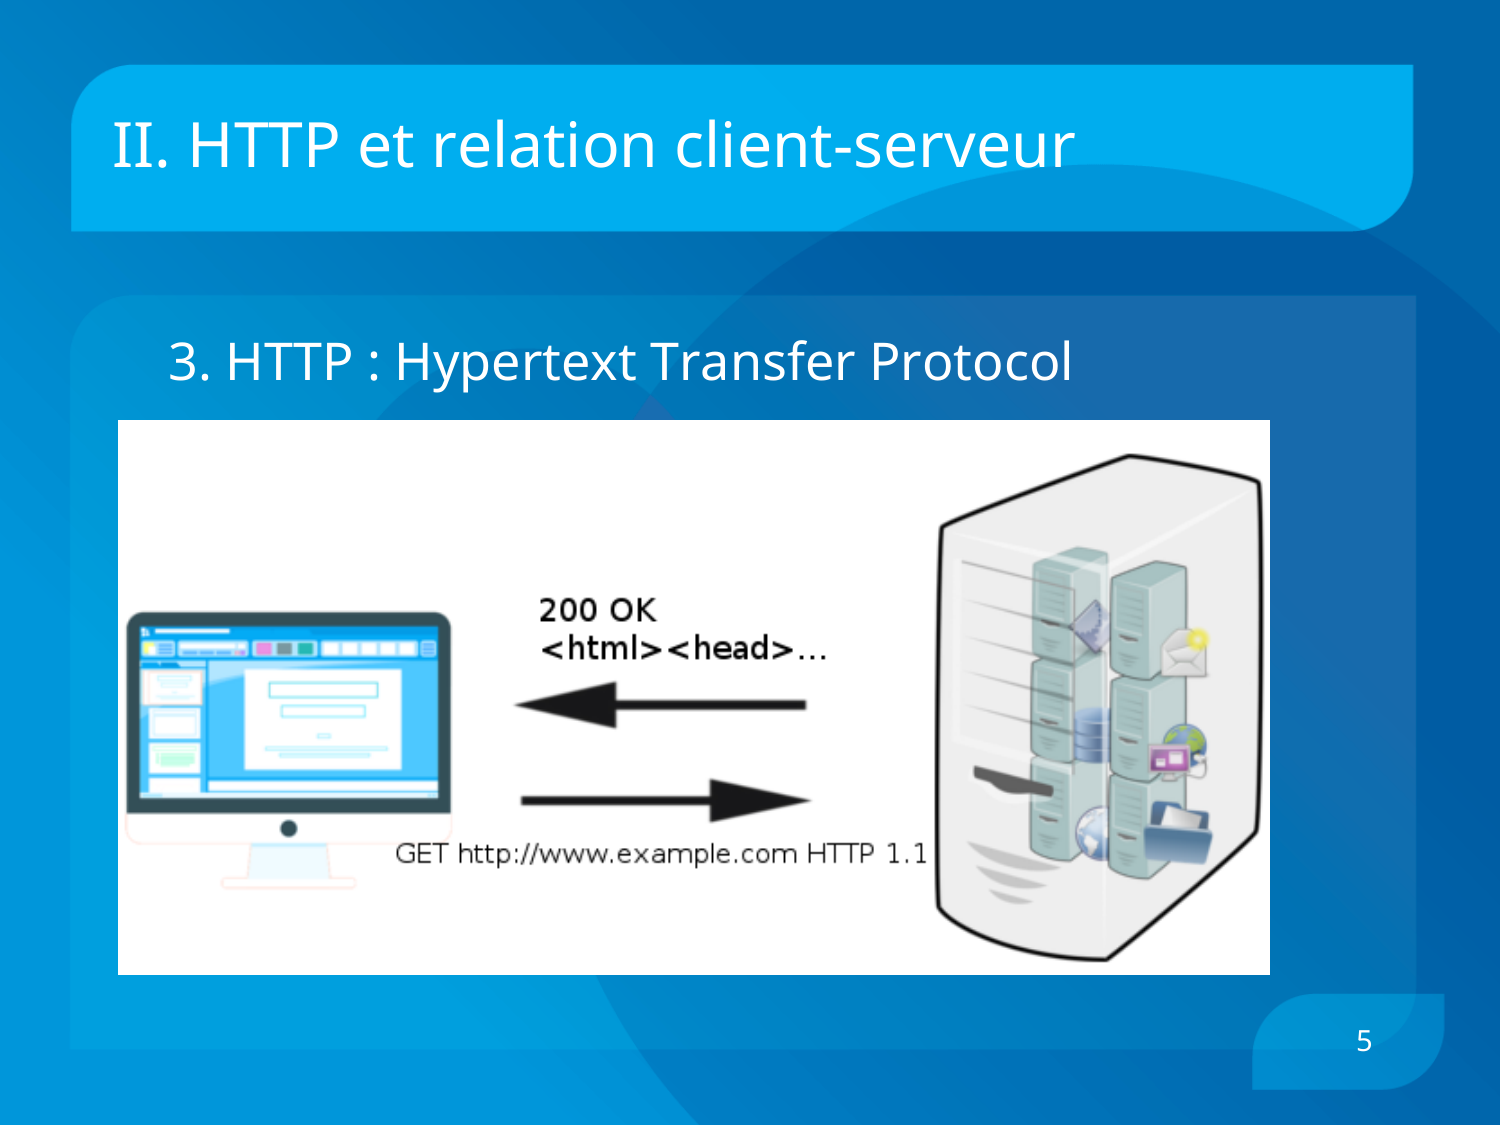

# II. HTTP et relation client-serveur
3. HTTP : Hypertext Transfer Protocol
5